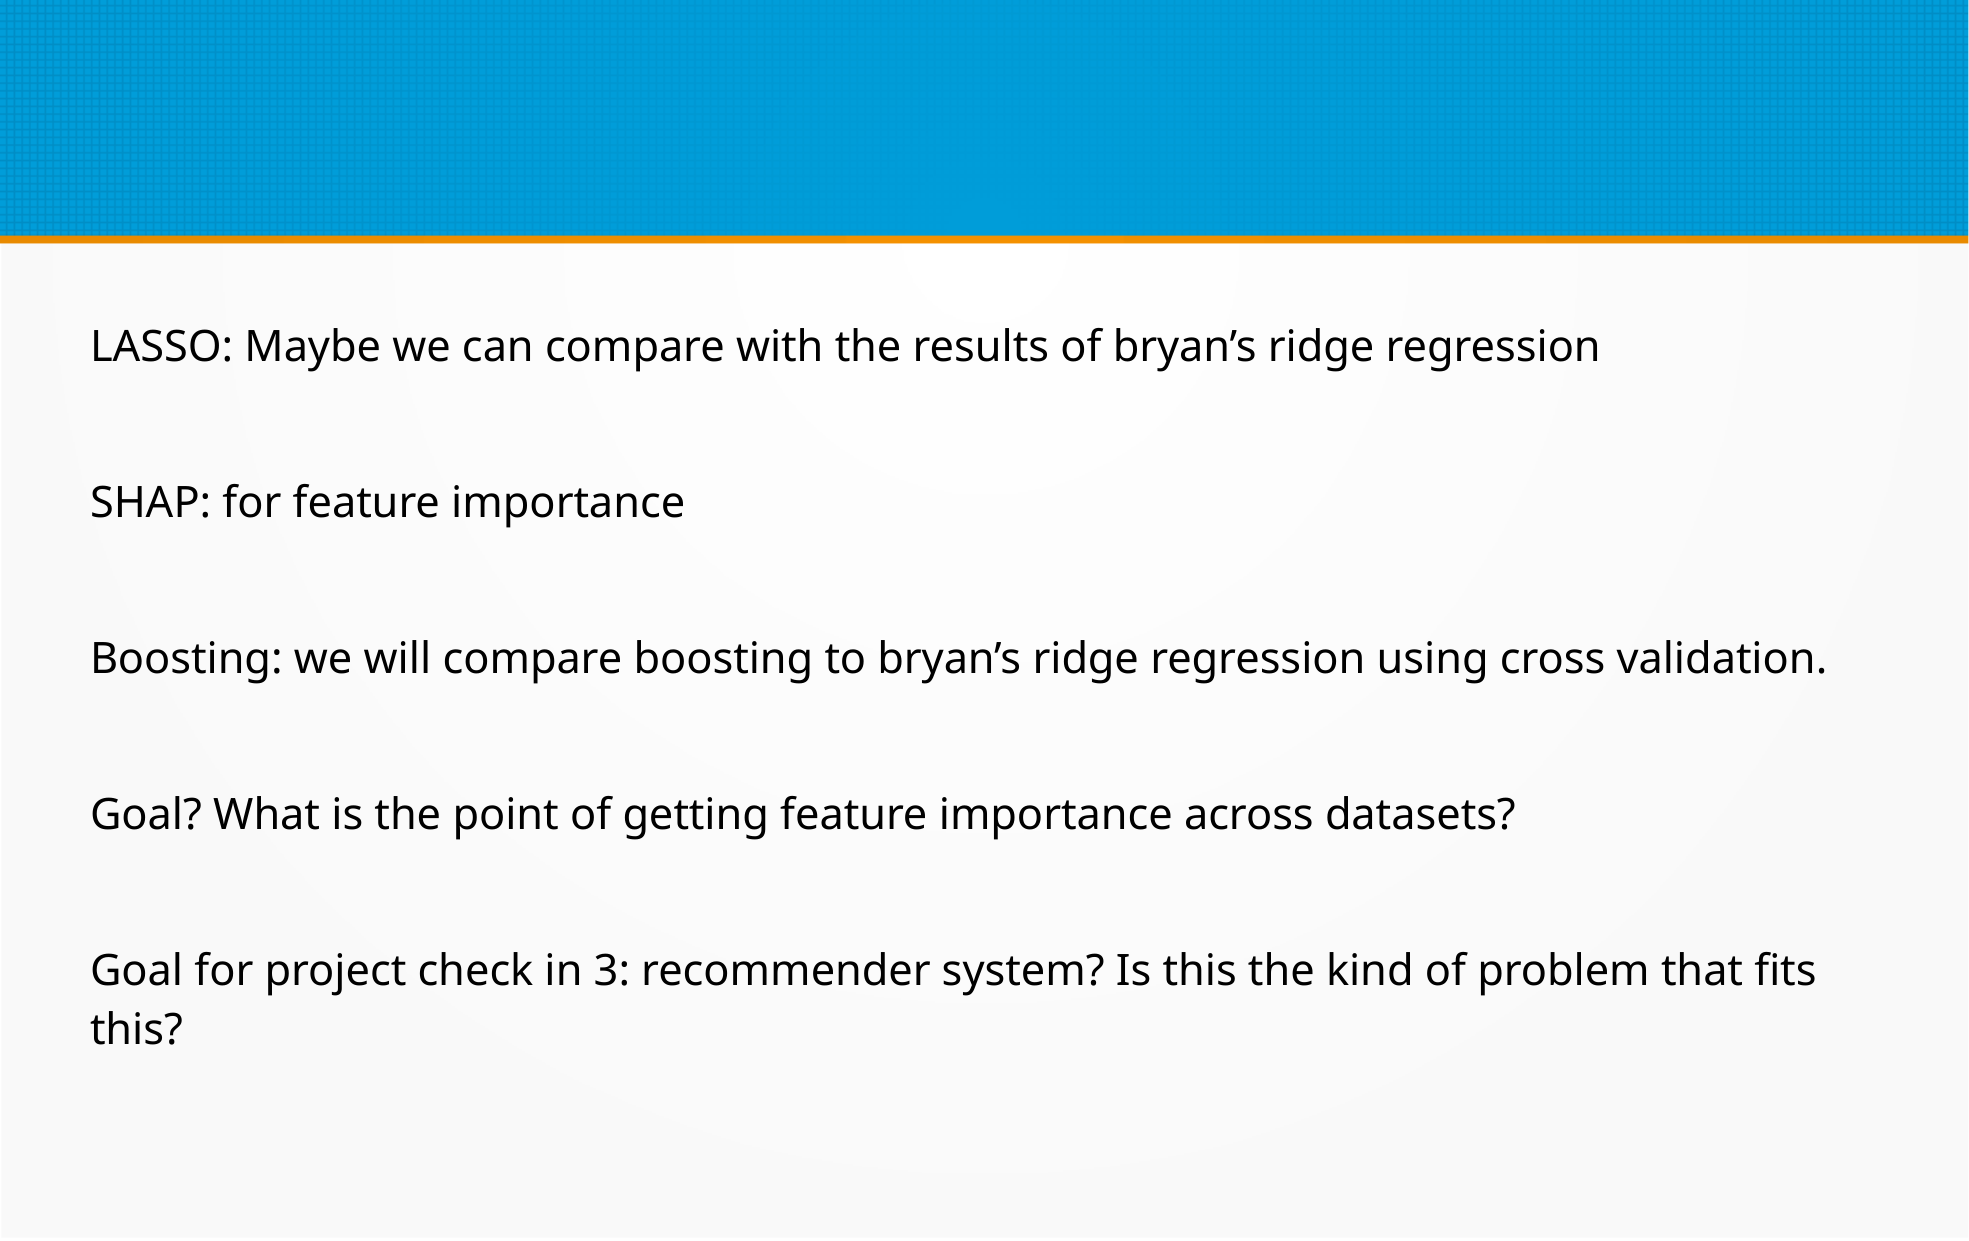

#
LASSO: Maybe we can compare with the results of bryan’s ridge regression
SHAP: for feature importance
Boosting: we will compare boosting to bryan’s ridge regression using cross validation.
Goal? What is the point of getting feature importance across datasets?
Goal for project check in 3: recommender system? Is this the kind of problem that fits this?